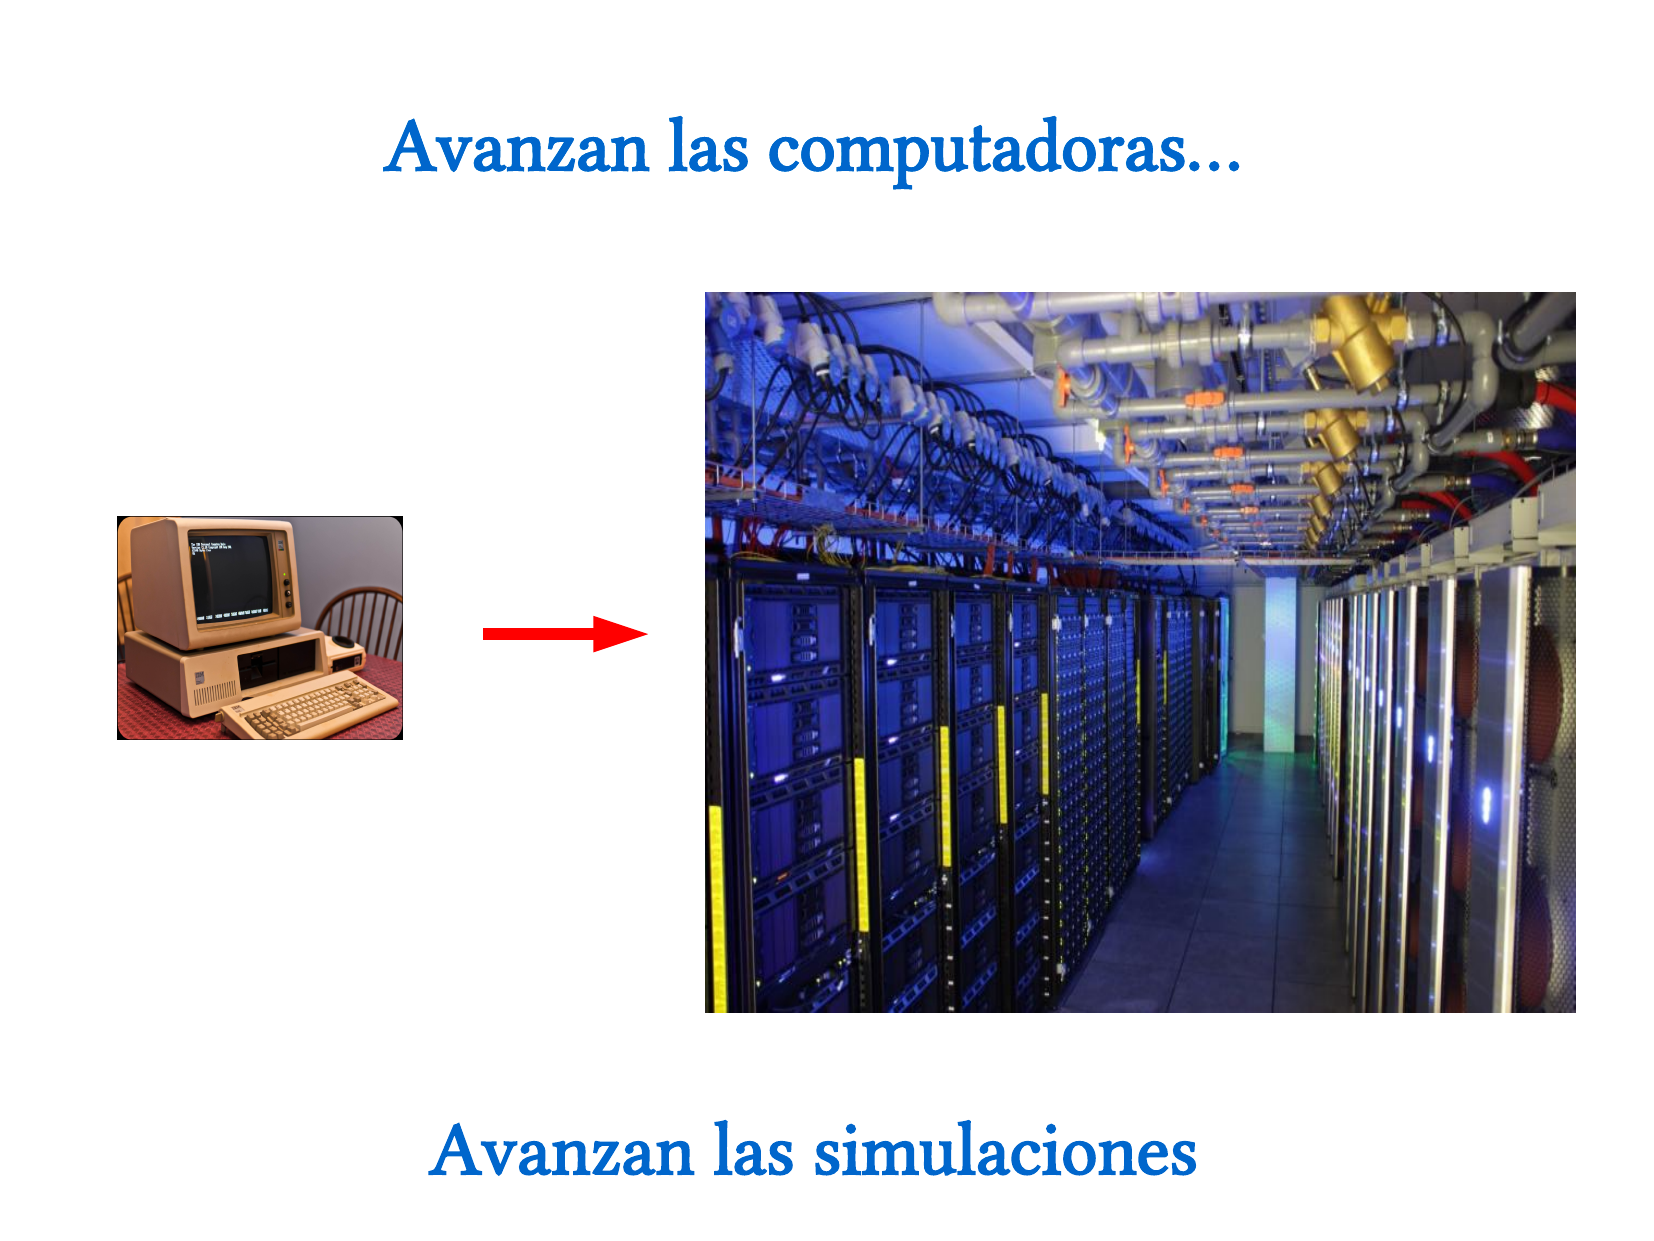

# Avanzan las computadoras...
Avanzan las computadoras...
Avanzan las simulaciones
7